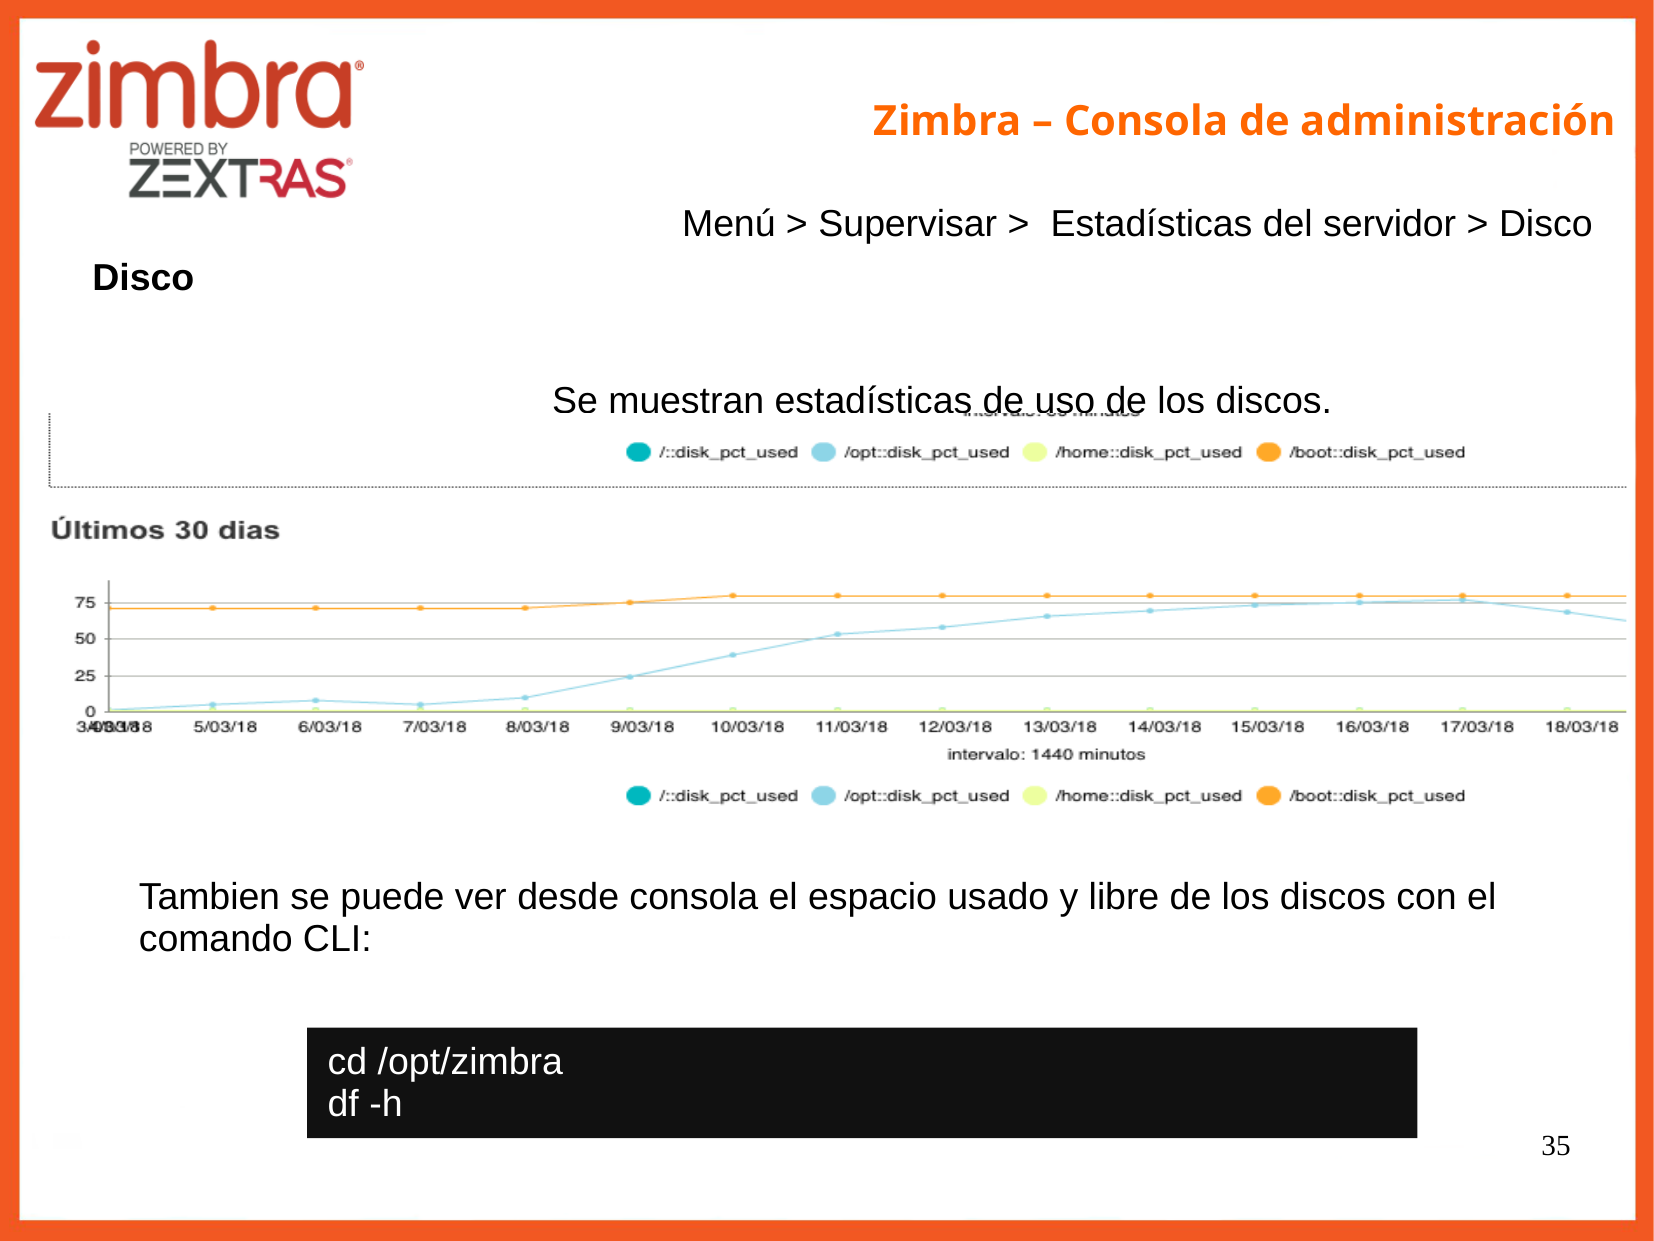

Zimbra – Consola de administración
Menú > Supervisar > Estadísticas del servidor > Disco
Disco
Se muestran estadísticas de uso de los discos.
Tambien se puede ver desde consola el espacio usado y libre de los discos con el comando CLI:
cd /opt/zimbra
df -h
35